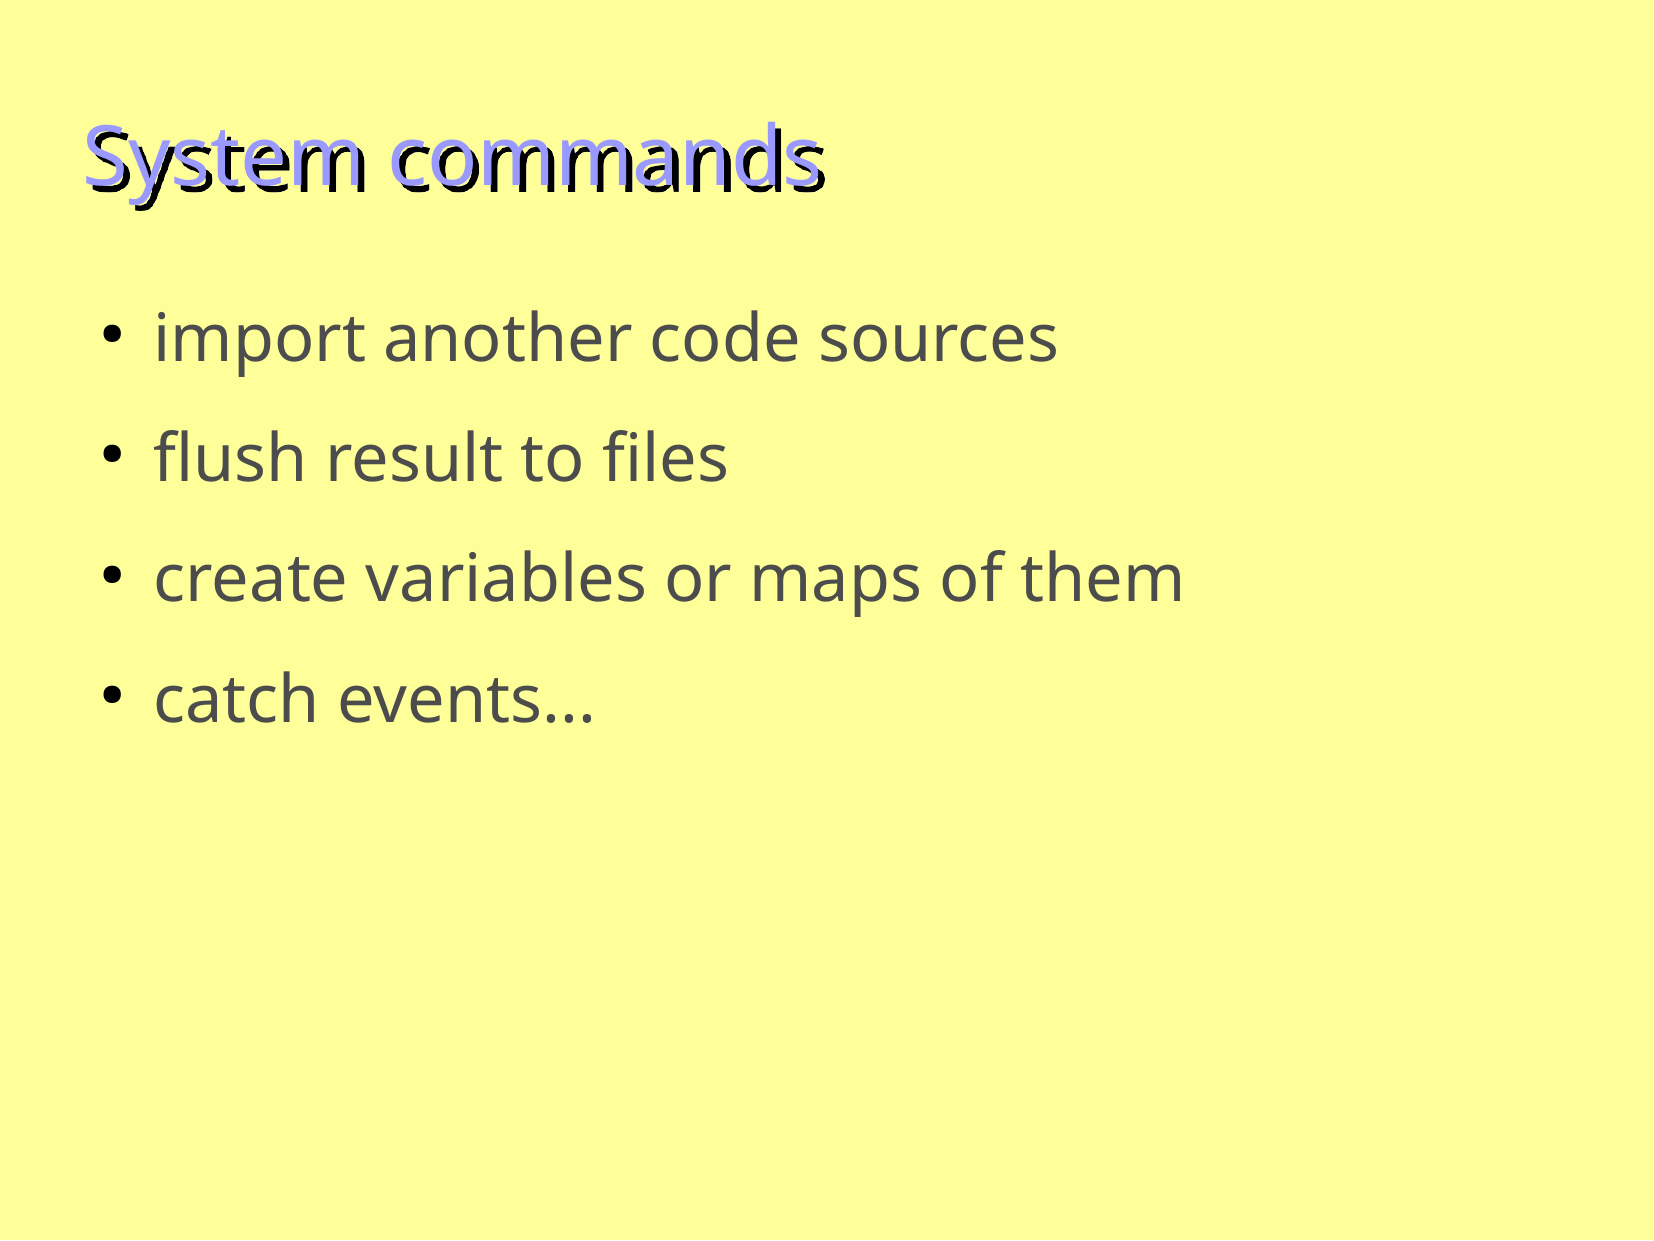

# System commands
import another code sources
flush result to files
create variables or maps of them
catch events...